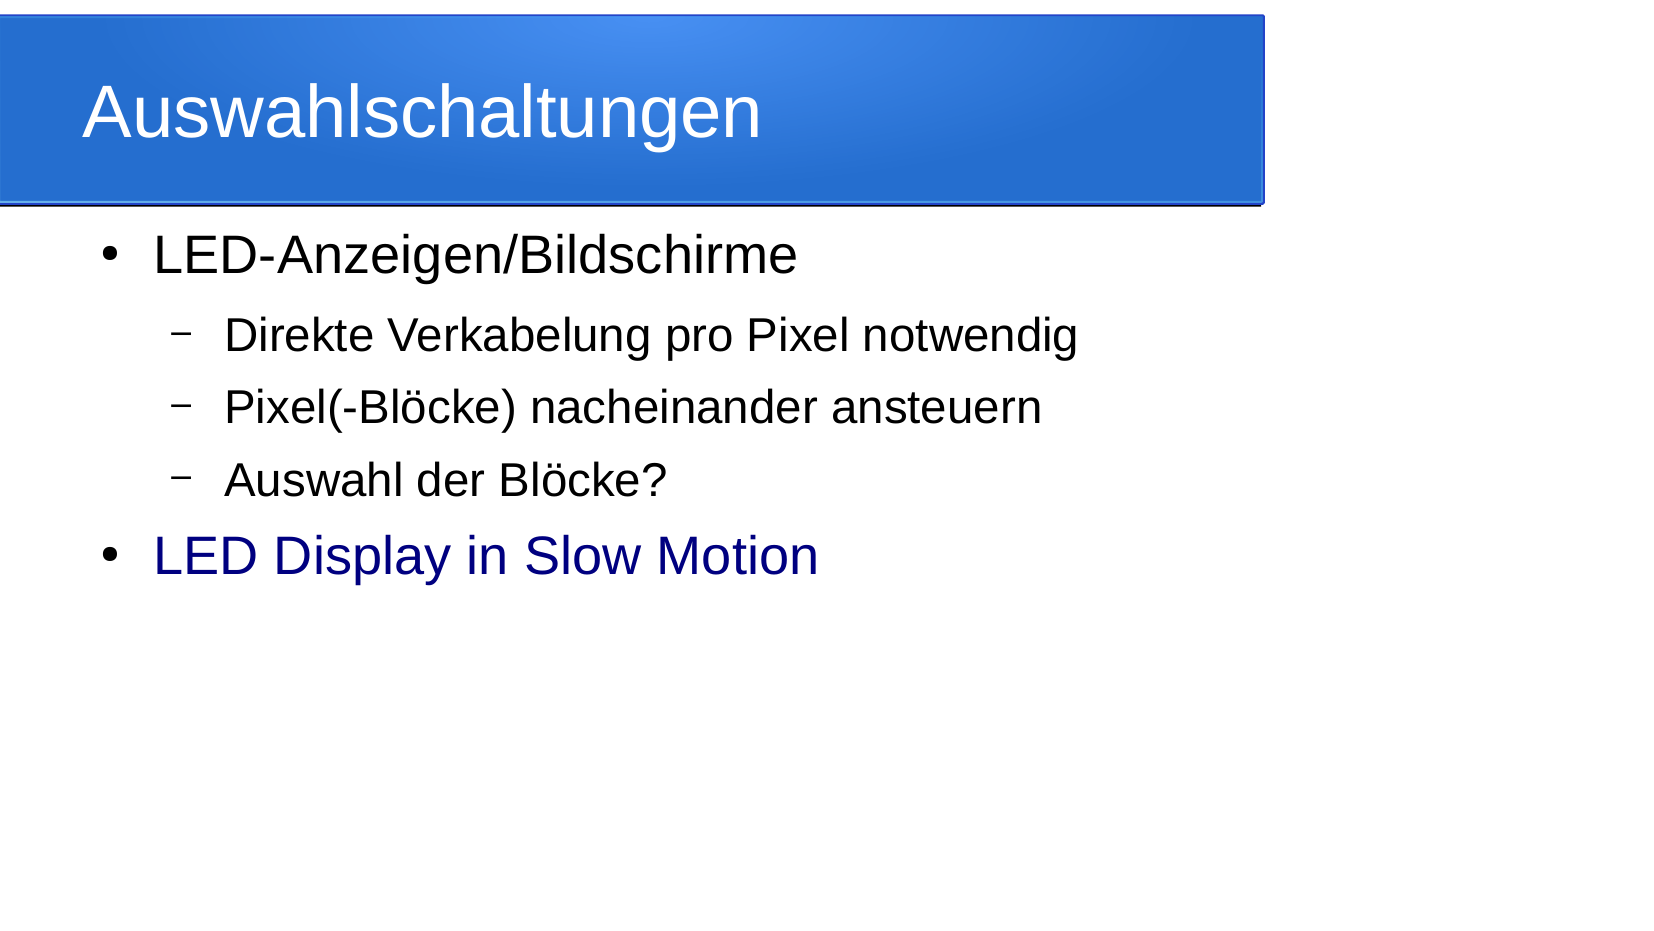

Auswahlschaltungen
# LED-Anzeigen/Bildschirme
Direkte Verkabelung pro Pixel notwendig
Pixel(-Blöcke) nacheinander ansteuern
Auswahl der Blöcke?
LED Display in Slow Motion